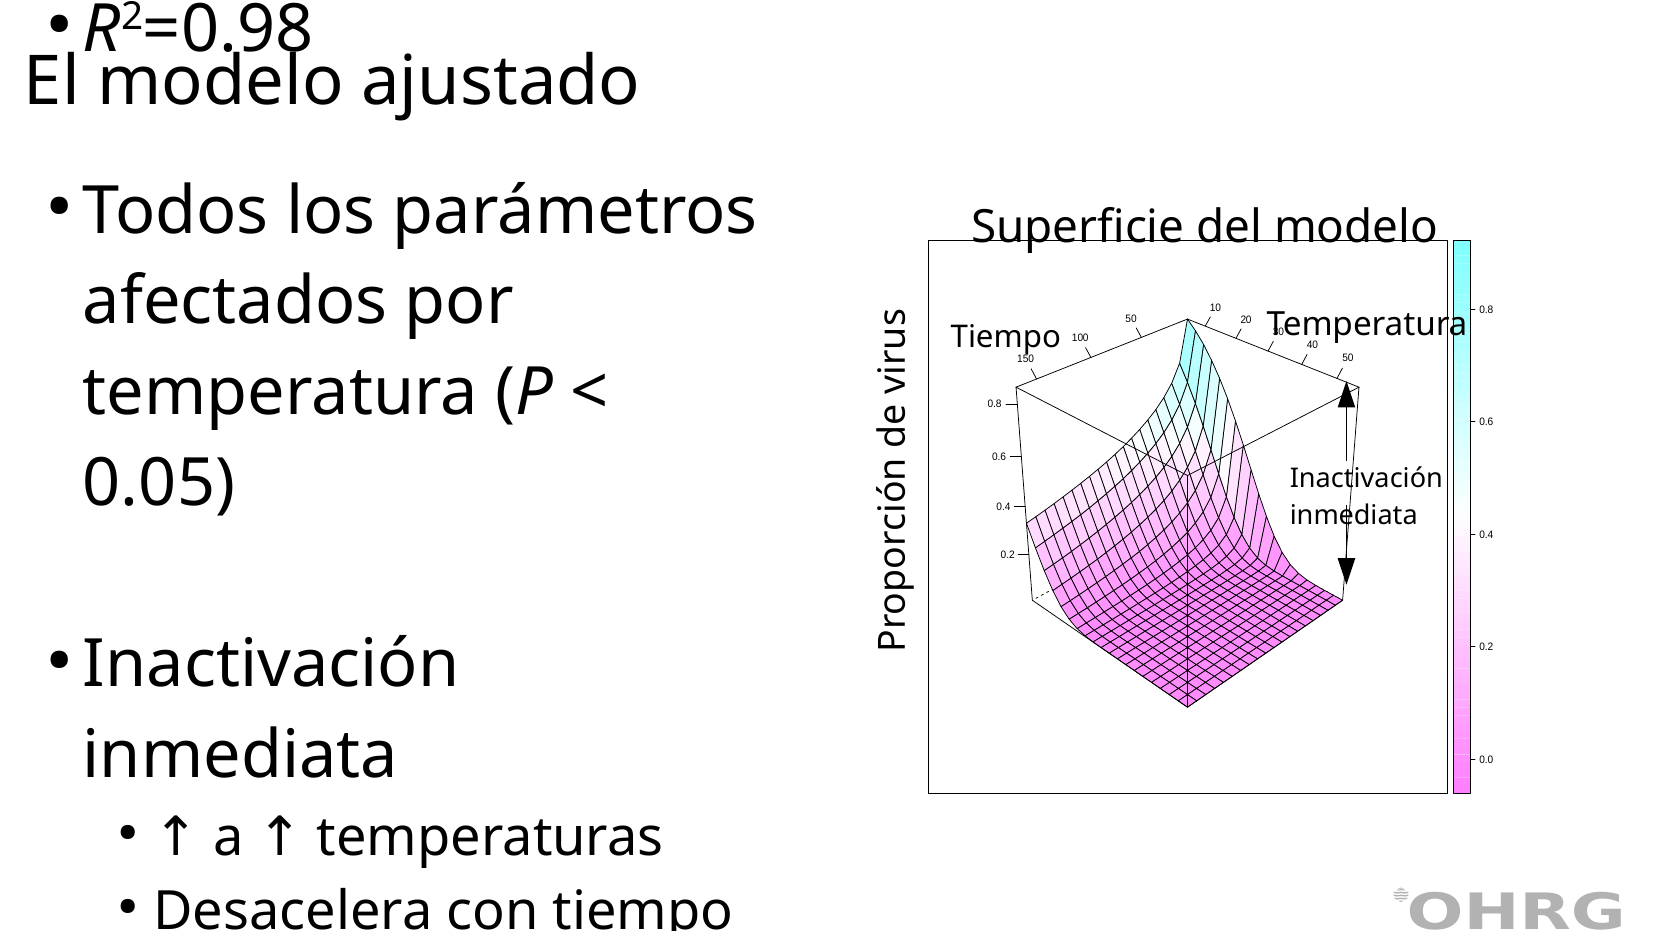

# El modelo ajustado
R2=0.98
Todos los parámetros afectados por temperatura (P < 0.05)
Inactivación inmediata
↑ a ↑ temperaturas
Desacelera con tiempo
Superficie del modelo
Temperatura
Tiempo
Proporción de virus
Inactivación
inmediata